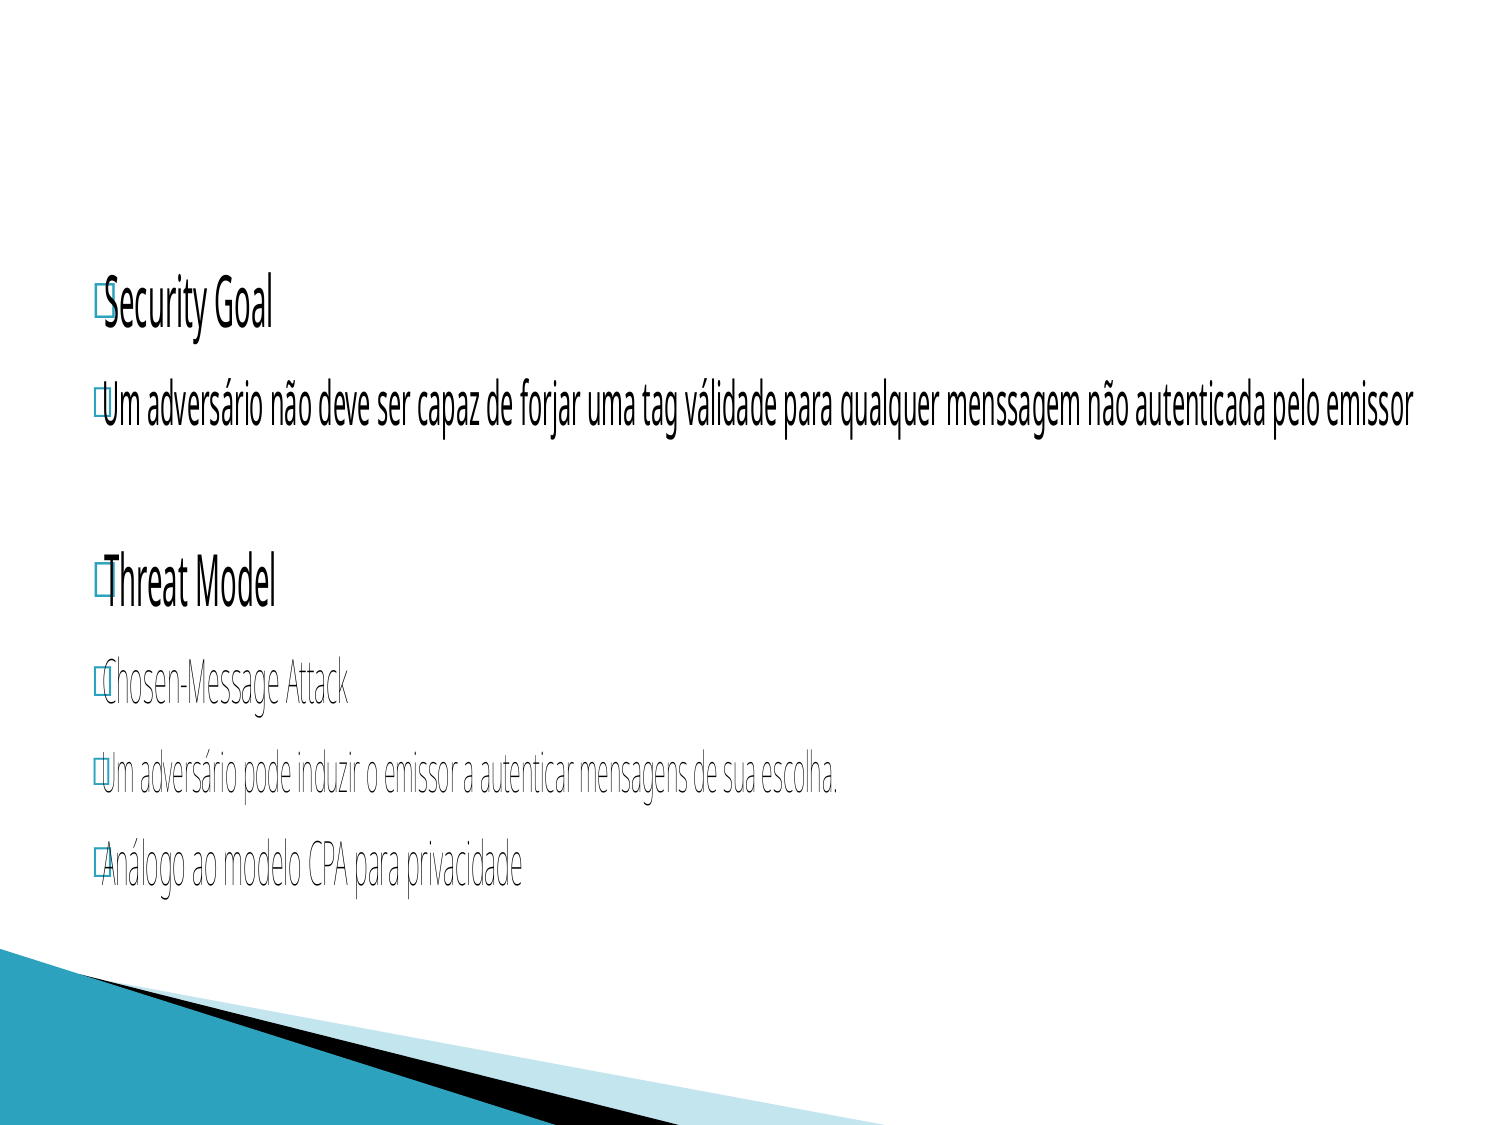

Security Goal
Um adversário não deve ser capaz de forjar uma tag válidade para qualquer menssagem não autenticada pelo emissor
Threat Model
Chosen-Message Attack
Um adversário pode induzir o emissor a autenticar mensagens de sua escolha.
Análogo ao modelo CPA para privacidade